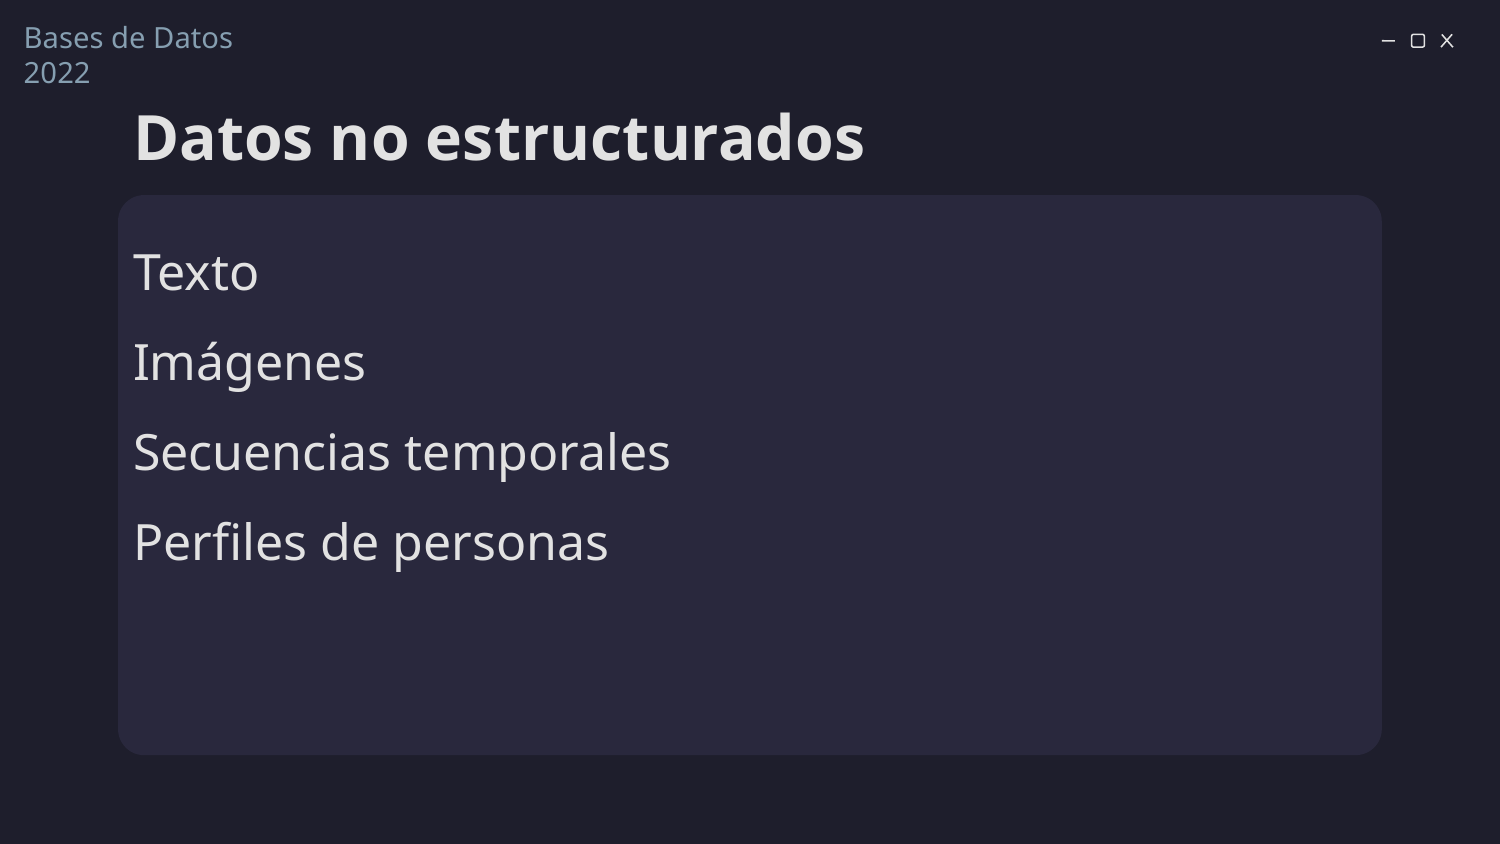

# Datos no estructurados
Texto
Imágenes
Secuencias temporales
Perfiles de personas